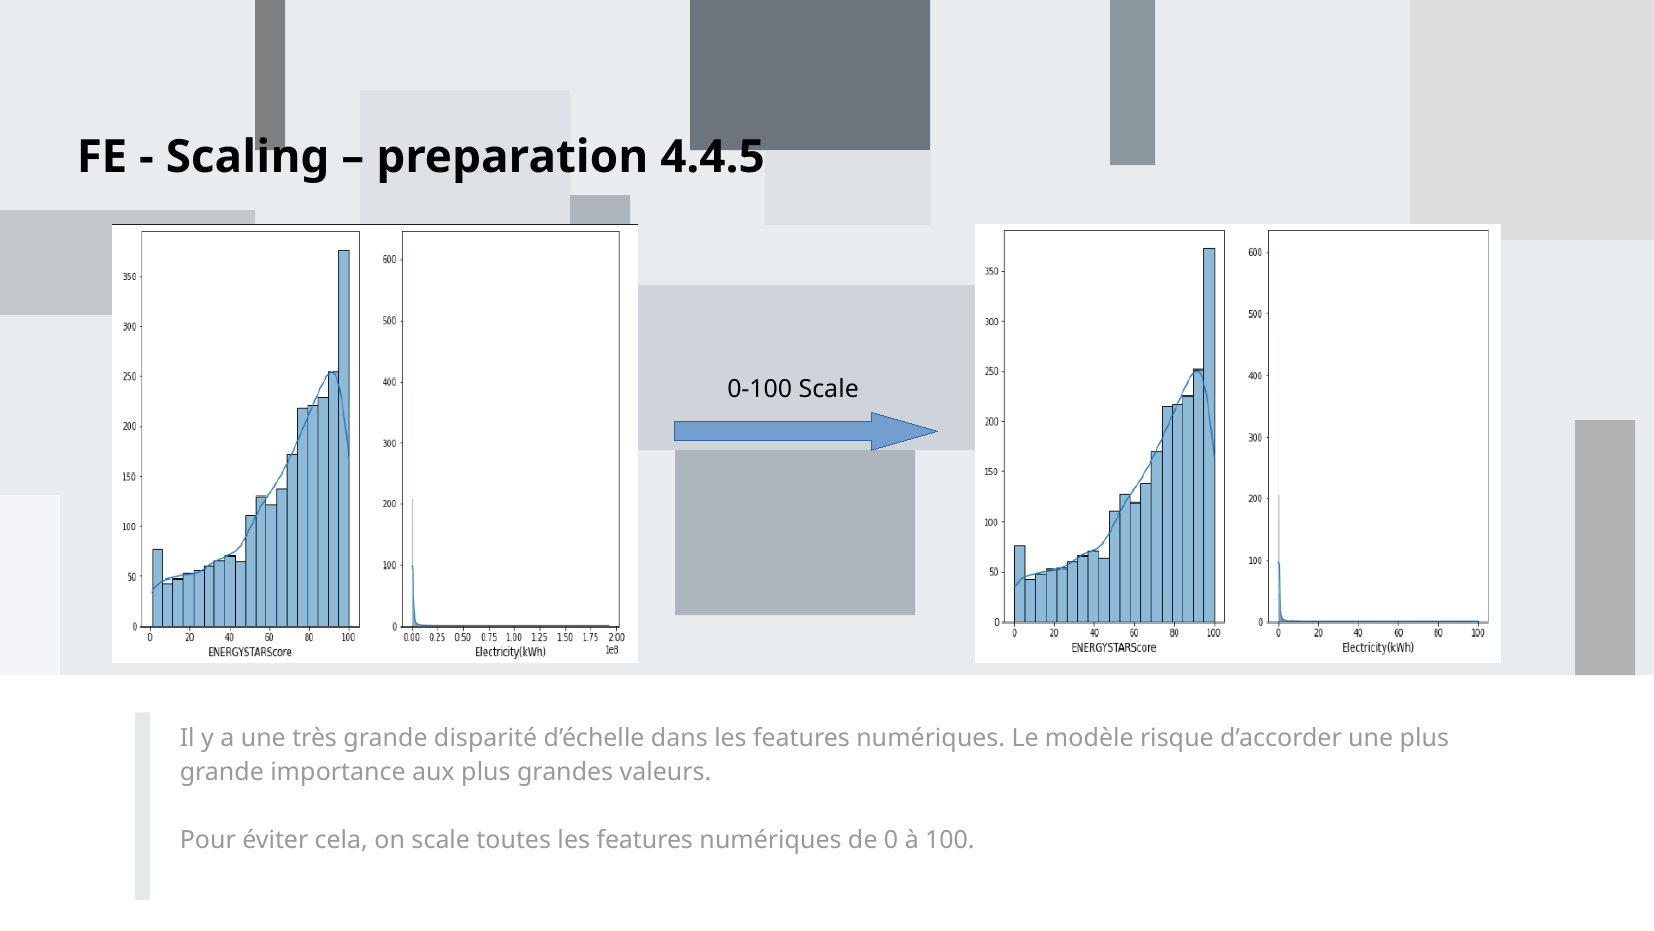

# FE - Scaling – preparation 4.4.5
0-100 Scale
Il y a une très grande disparité d’échelle dans les features numériques. Le modèle risque d’accorder une plus grande importance aux plus grandes valeurs.
Pour éviter cela, on scale toutes les features numériques de 0 à 100.